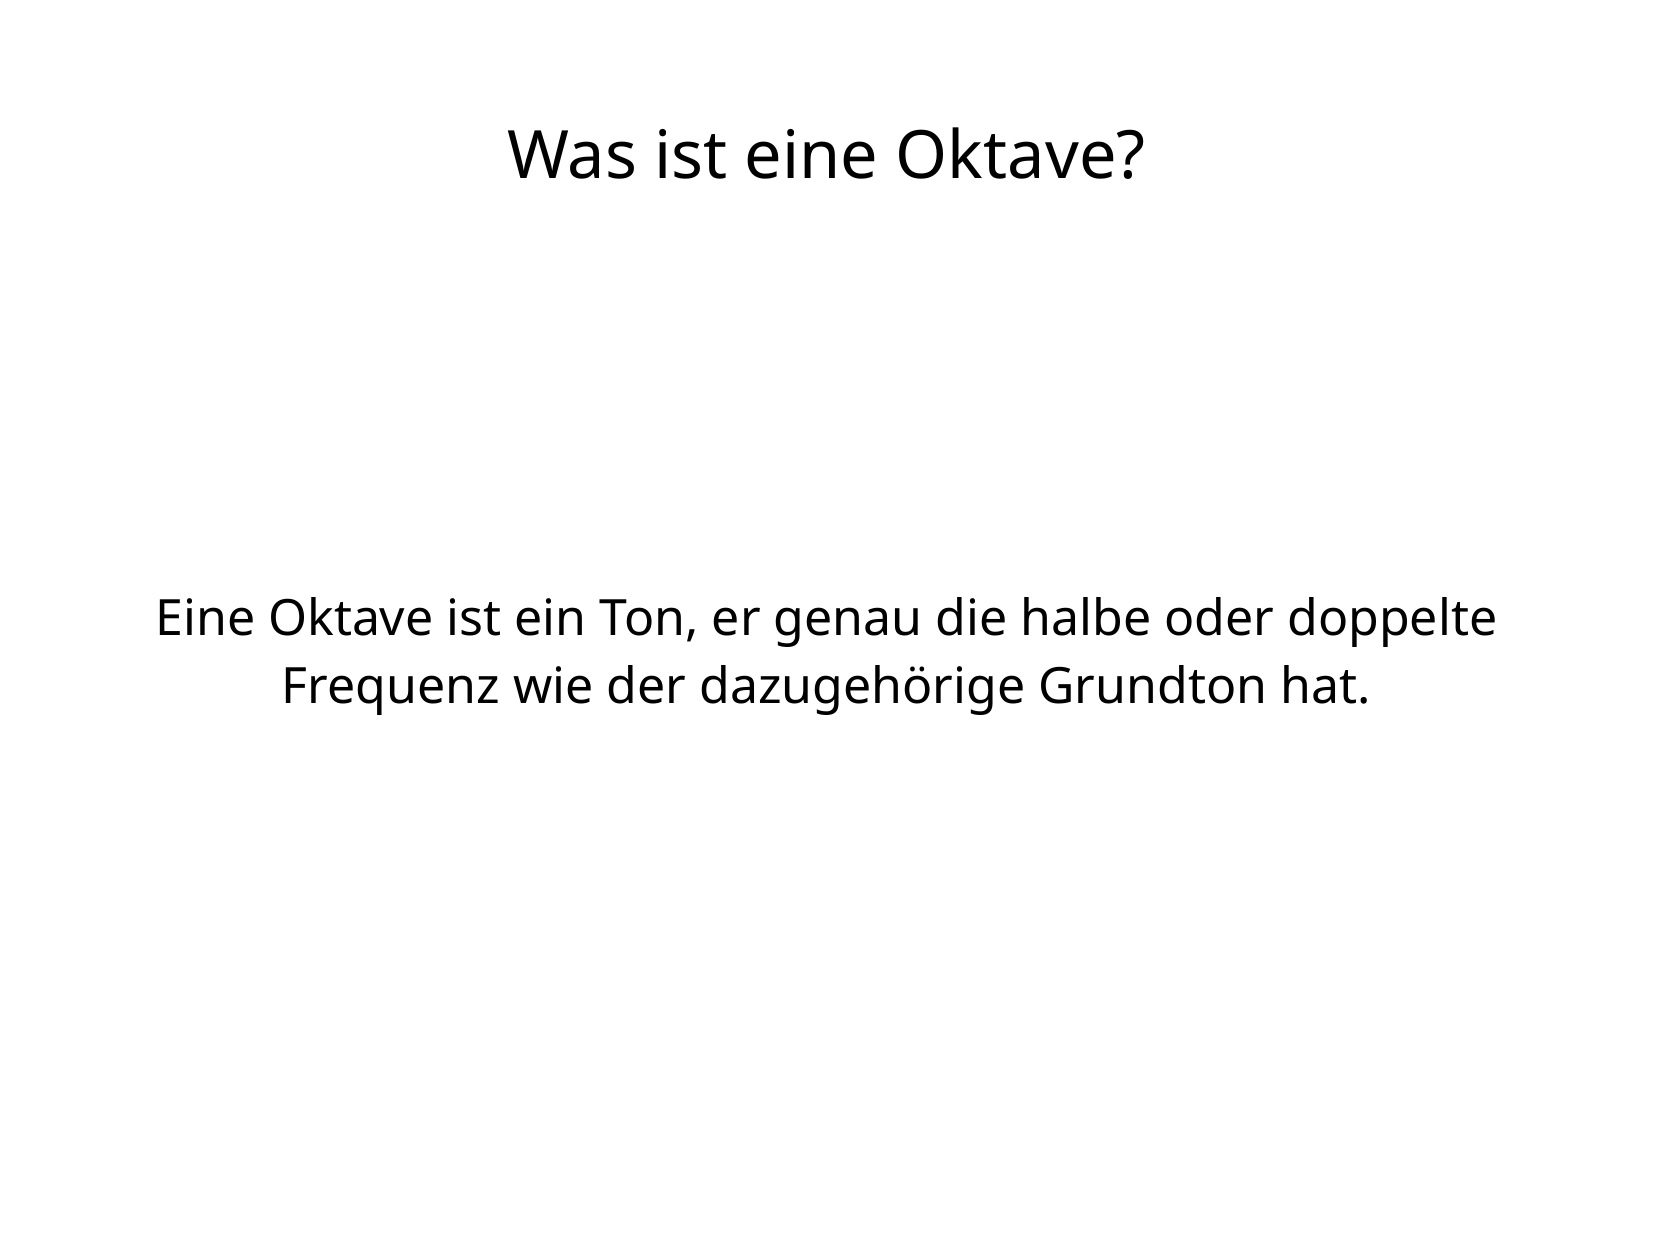

# Was ist eine Oktave?
Eine Oktave ist ein Ton, er genau die halbe oder doppelte Frequenz wie der dazugehörige Grundton hat.